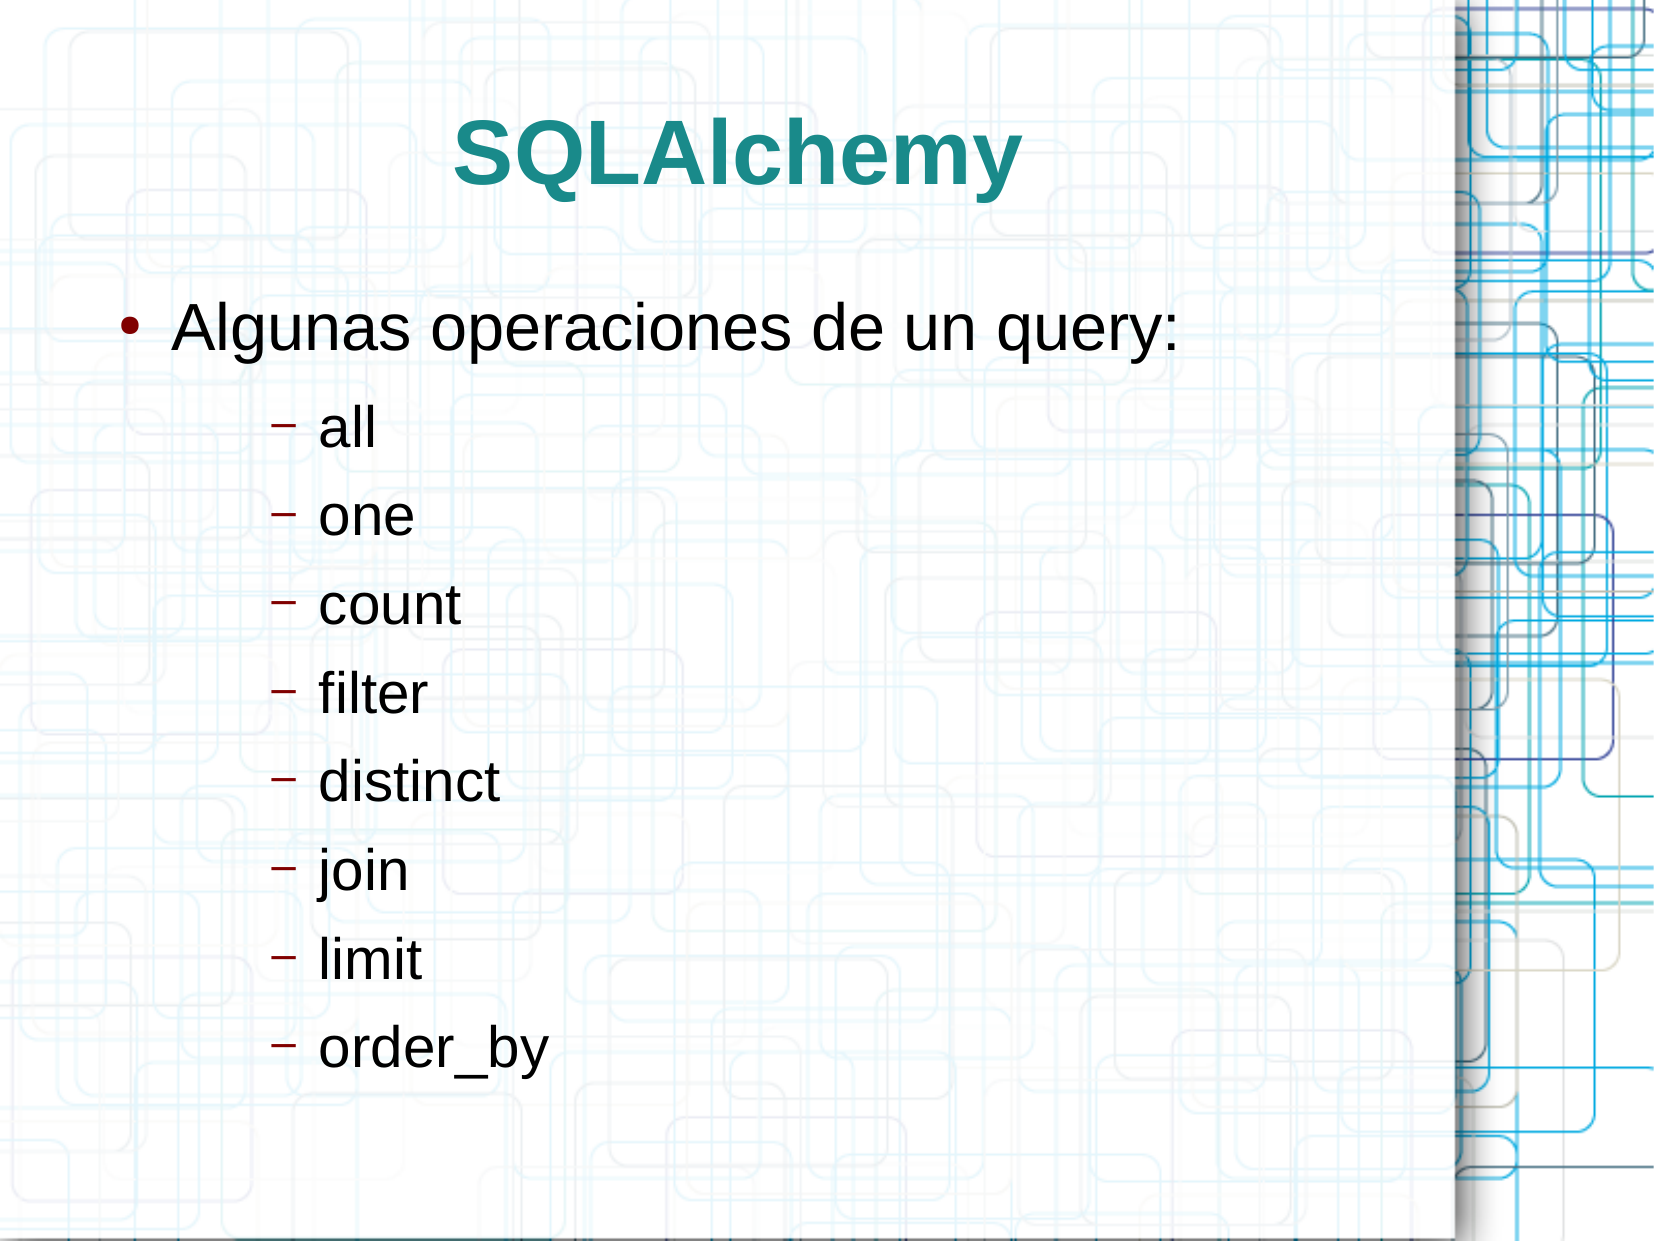

# SQLAlchemy
Algunas operaciones de un query:
all
one
count
filter
distinct
join
limit
order_by